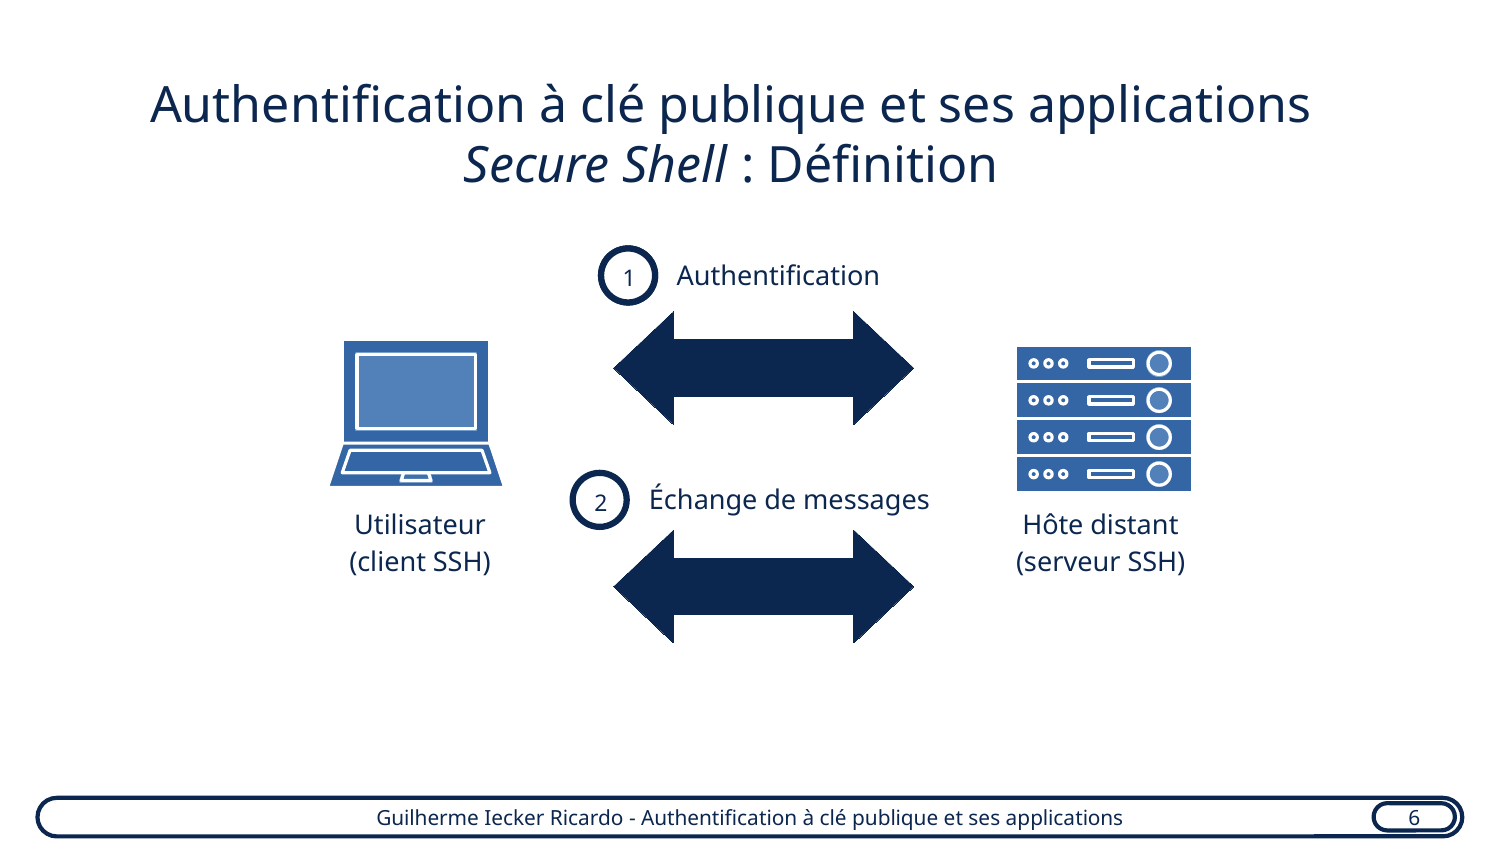

# Authentification à clé publique et ses applications Secure Shell : Définition
Authentification
1
1
Échange de messages
2
Utilisateur
(client SSH)
Hôte distant
(serveur SSH)
Guilherme Iecker Ricardo - Authentification à clé publique et ses applications
6